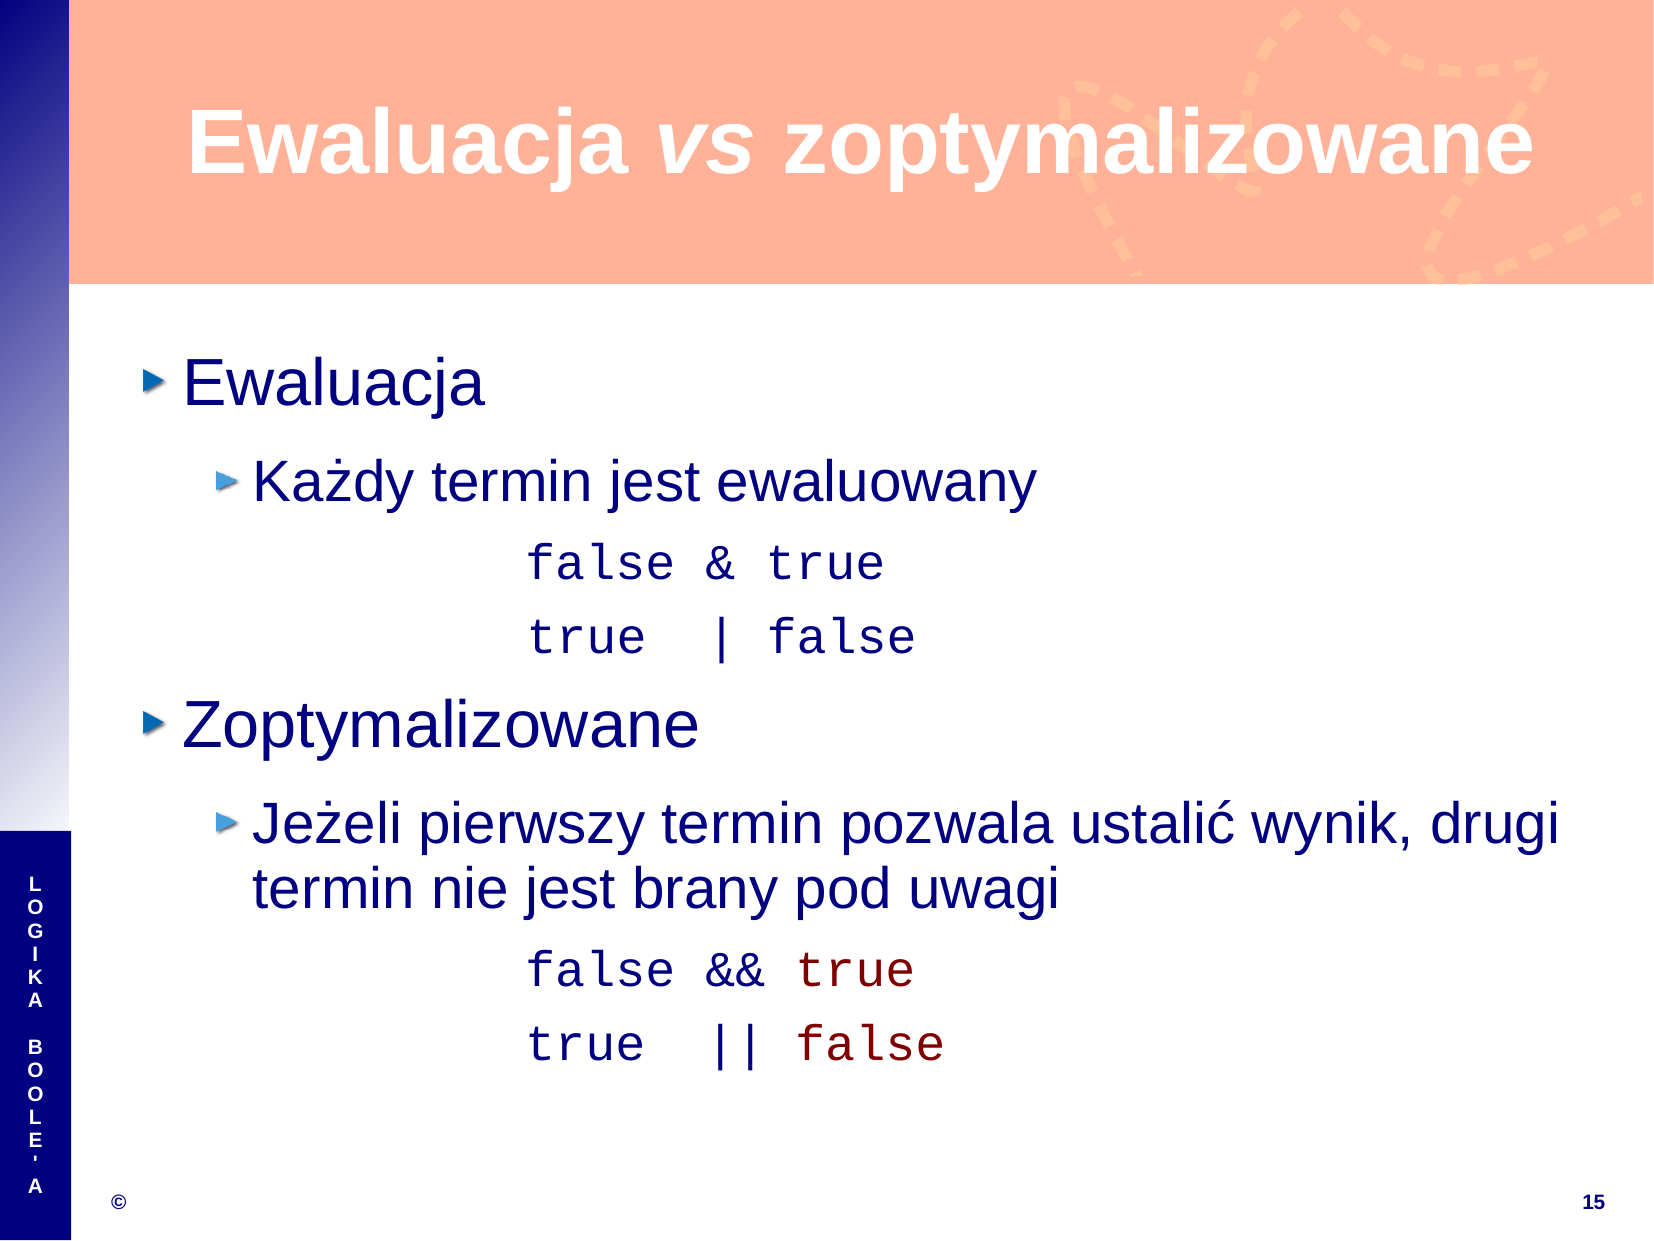

# Ewaluacja vs zoptymalizowane
Ewaluacja
Każdy termin jest ewaluowany
false & true
true | false
Zoptymalizowane
Jeżeli pierwszy termin pozwala ustalić wynik, drugi termin nie jest brany pod uwagi
false && true
true || false
L
O
G
I
K
A
B
O
O
L
E
'
A